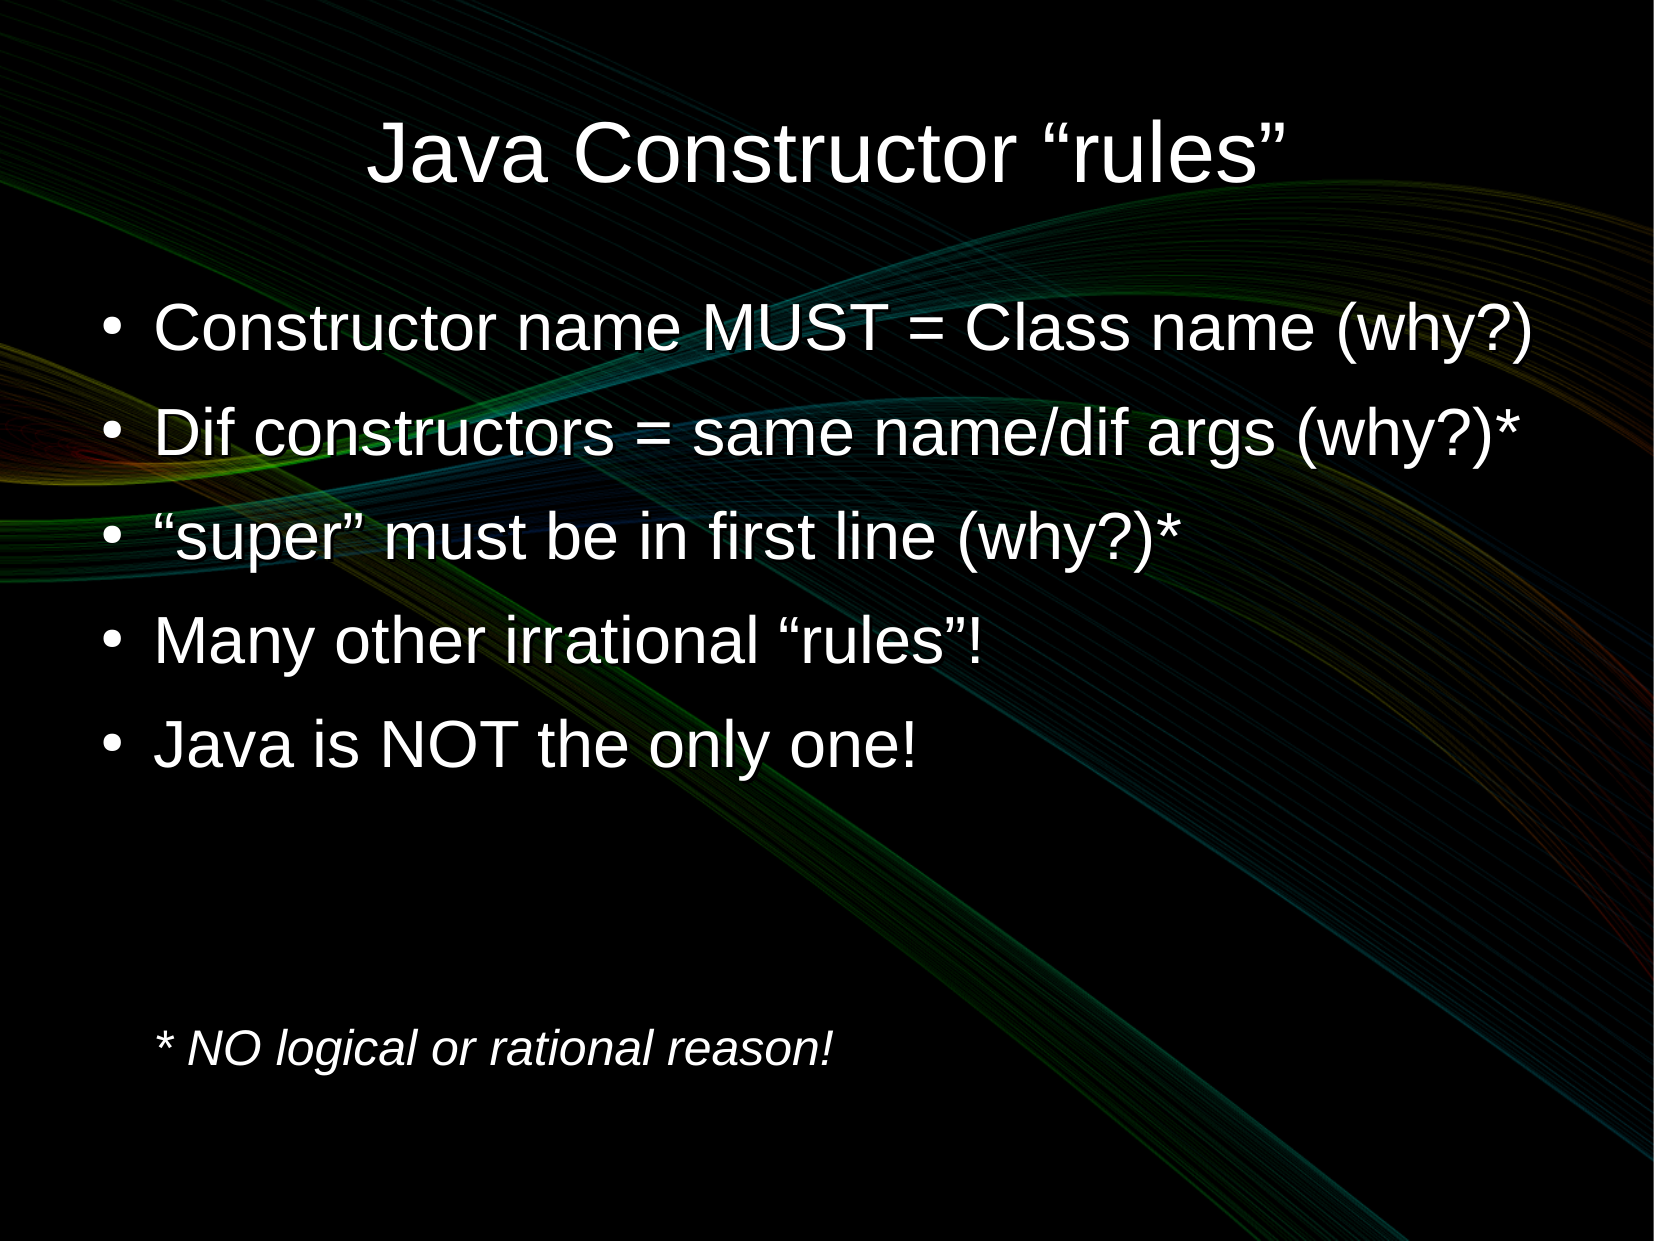

# Java Constructor “rules”
Constructor name MUST = Class name (why?)
Dif constructors = same name/dif args (why?)*
“super” must be in first line (why?)*
Many other irrational “rules”!
Java is NOT the only one!
* NO logical or rational reason!